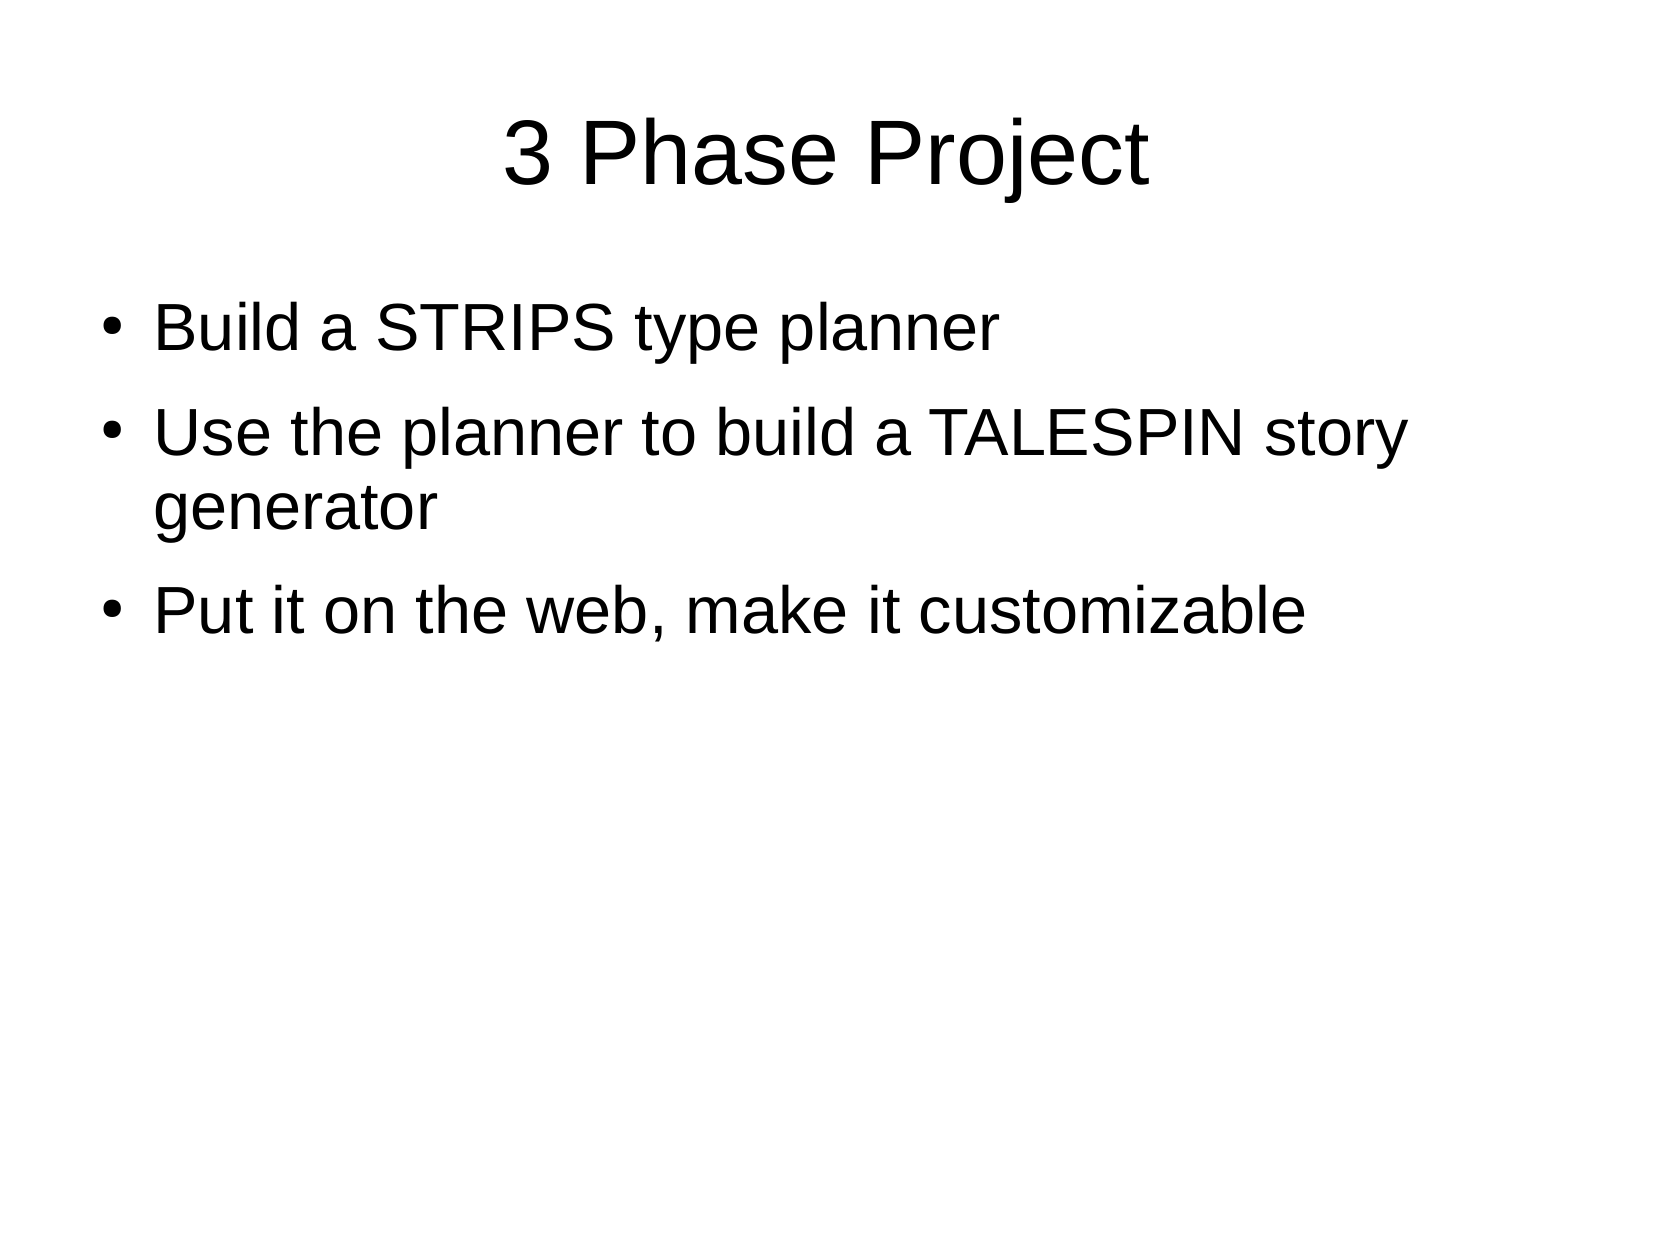

# 3 Phase Project
Build a STRIPS type planner
Use the planner to build a TALESPIN story generator
Put it on the web, make it customizable